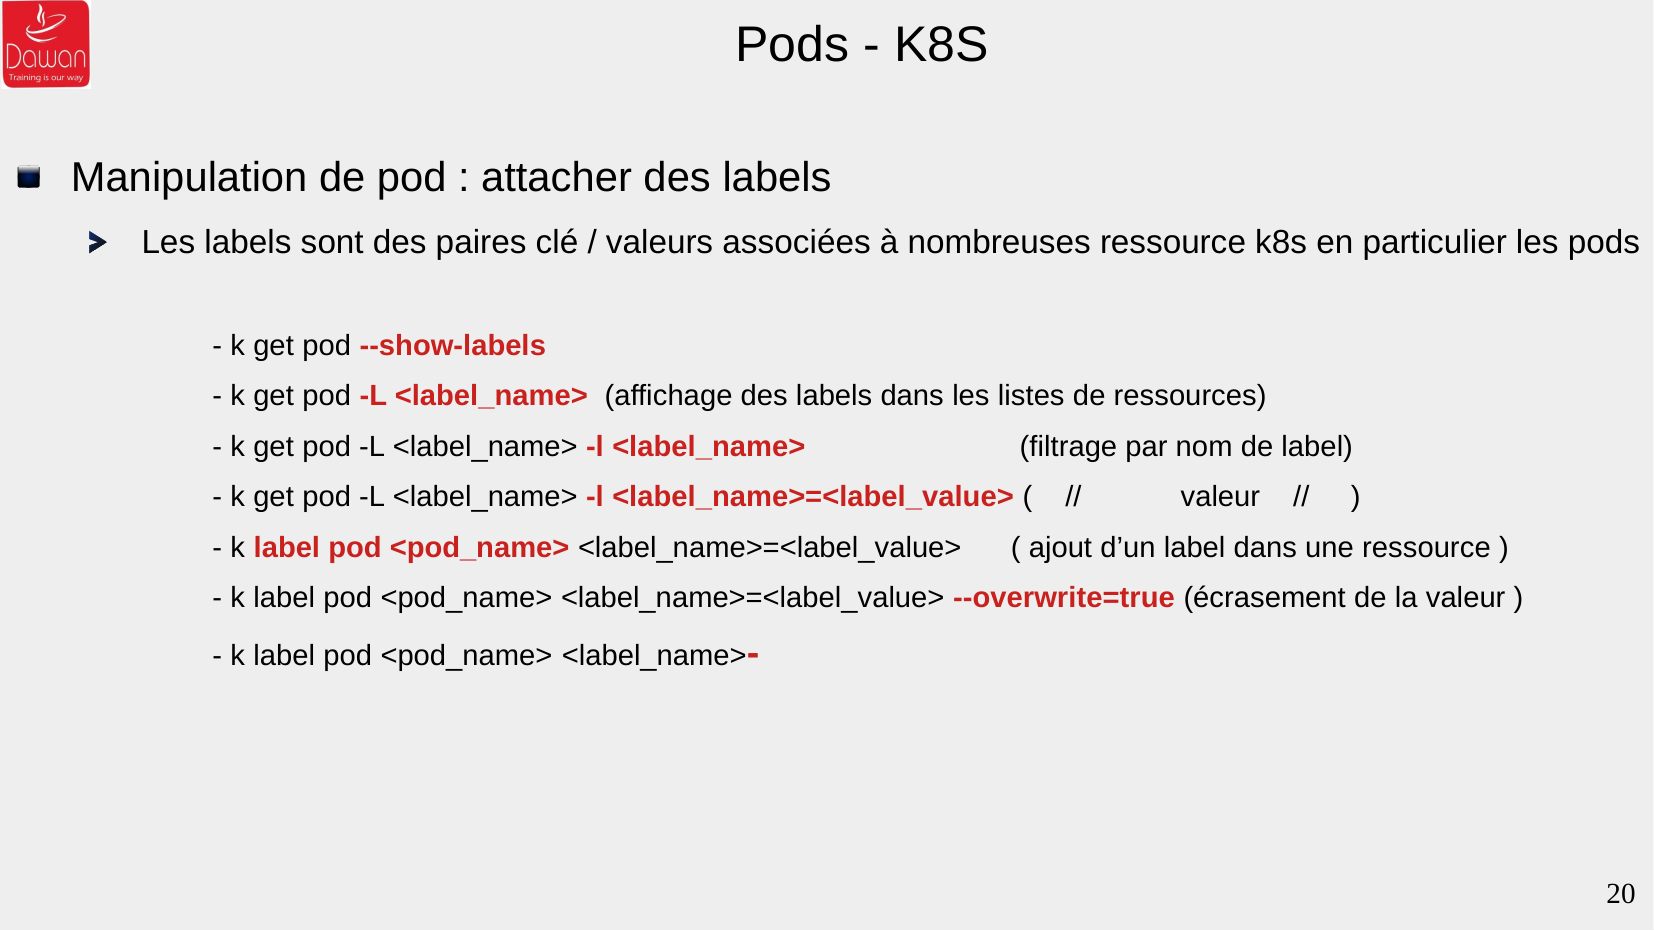

# Pods - K8S
Manipulation de pod : attacher des labels
Les labels sont des paires clé / valeurs associées à nombreuses ressource k8s en particulier les pods
- k get pod --show-labels
- k get pod -L <label_name> (affichage des labels dans les listes de ressources)
- k get pod -L <label_name> -l <label_name> (filtrage par nom de label)
- k get pod -L <label_name> -l <label_name>=<label_value> ( // valeur // )
- k label pod <pod_name> <label_name>=<label_value> ( ajout d’un label dans une ressource )
- k label pod <pod_name> <label_name>=<label_value> --overwrite=true (écrasement de la valeur )
- k label pod <pod_name> <label_name>-
20